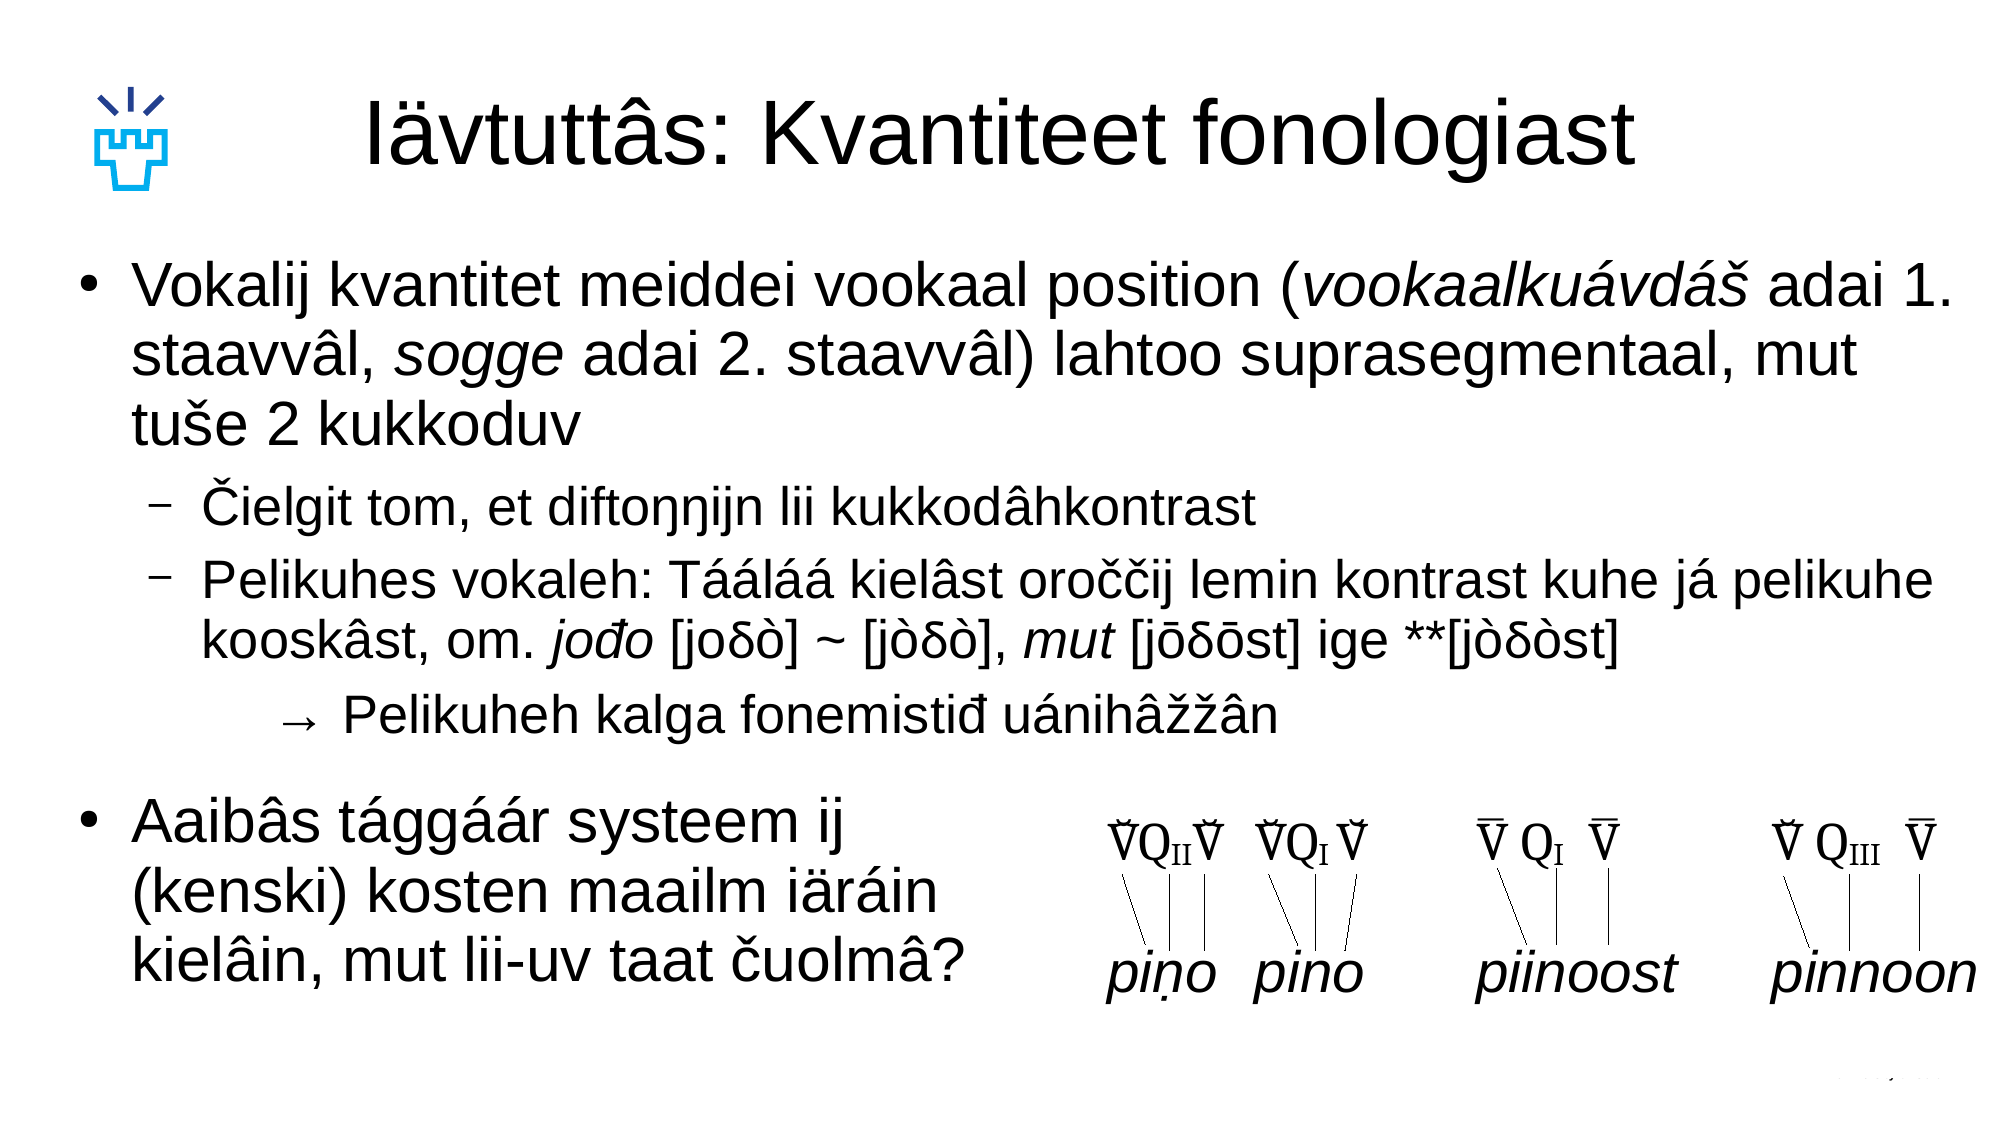

# Iävtuttâs: Kvantiteet fonologiast
Vokalij kvantitet meiddei vookaal position (vookaalkuávdáš adai 1. staavvâl, sogge adai 2. staavvâl) lahtoo suprasegmentaal, mut tuše 2 kukkoduv
Čielgit tom, et diftoŋŋijn lii kukkodâhkontrast
Pelikuhes vokaleh: Tááláá kielâst oroččij lemin kontrast kuhe já pelikuhe kooskâst, om. jođo [joδò] ~ [jòδò], mut [jōδōst] ige **[jòδòst]
→ Pelikuheh kalga fonemistiđ uánihâžžân
Aaibâs tággáár systeem ij
(kenski) kosten maailm iäráin
kielâin, mut lii-uv taat čuolmâ?
 ˘   ˘   ˘   ˘	     ¯	   ¯    ˘    ¯
VQIIV	VQI V		V QI V			V QIII V
piṇo	pino		piinoost		pinnoon
https://github.com/tkoukkar/anaraskiela/blob/master/Koukkari_Tuomas-CIFUXIII-oovdanpyehtim.pdf